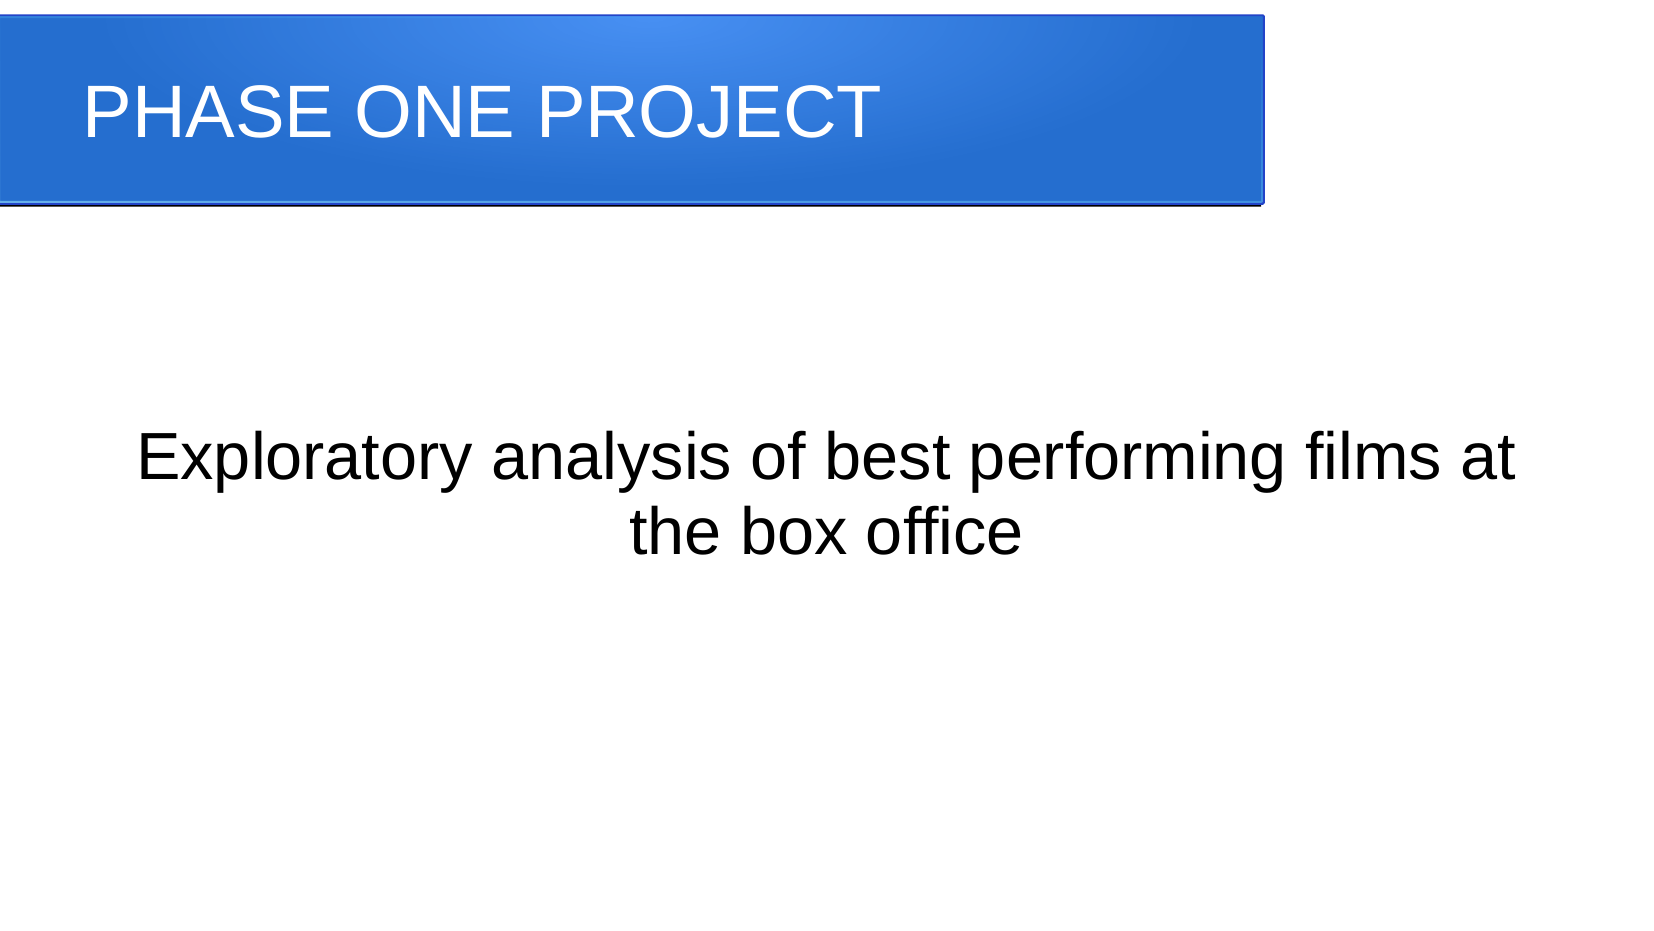

# PHASE ONE PROJECT
Exploratory analysis of best performing films at the box office